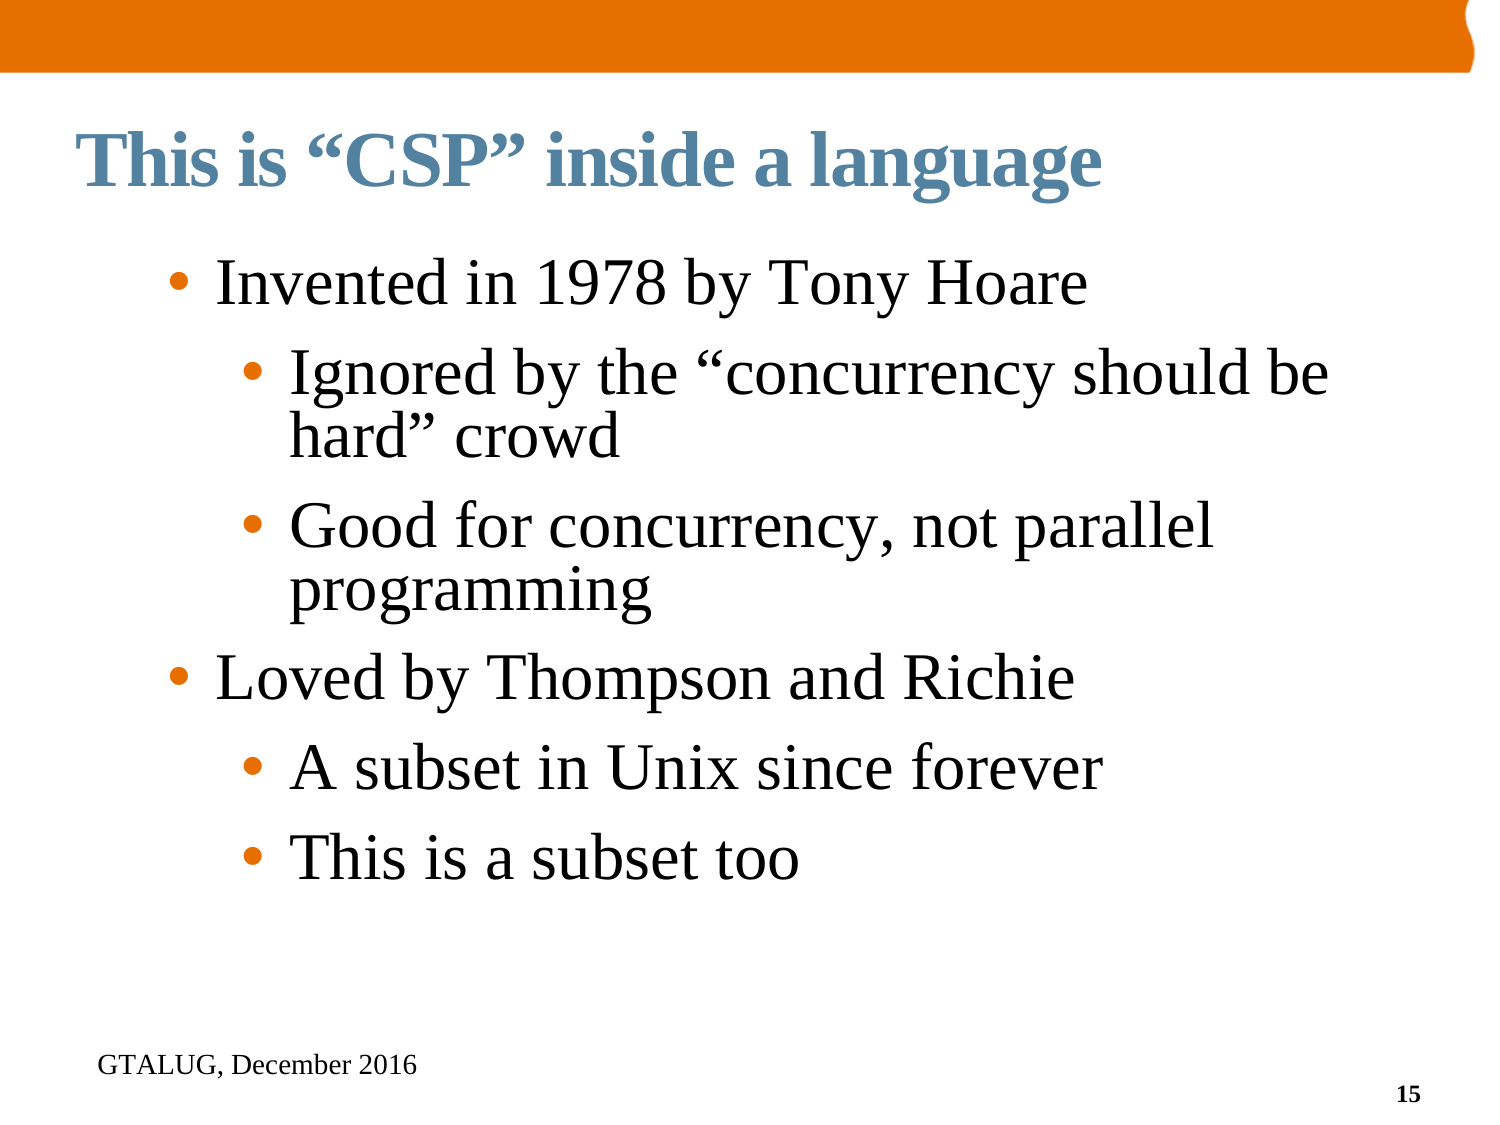

# This is “CSP” inside a language
Invented in 1978 by Tony Hoare
Ignored by the “concurrency should be hard” crowd
Good for concurrency, not parallel programming
Loved by Thompson and Richie
A subset in Unix since forever
This is a subset too